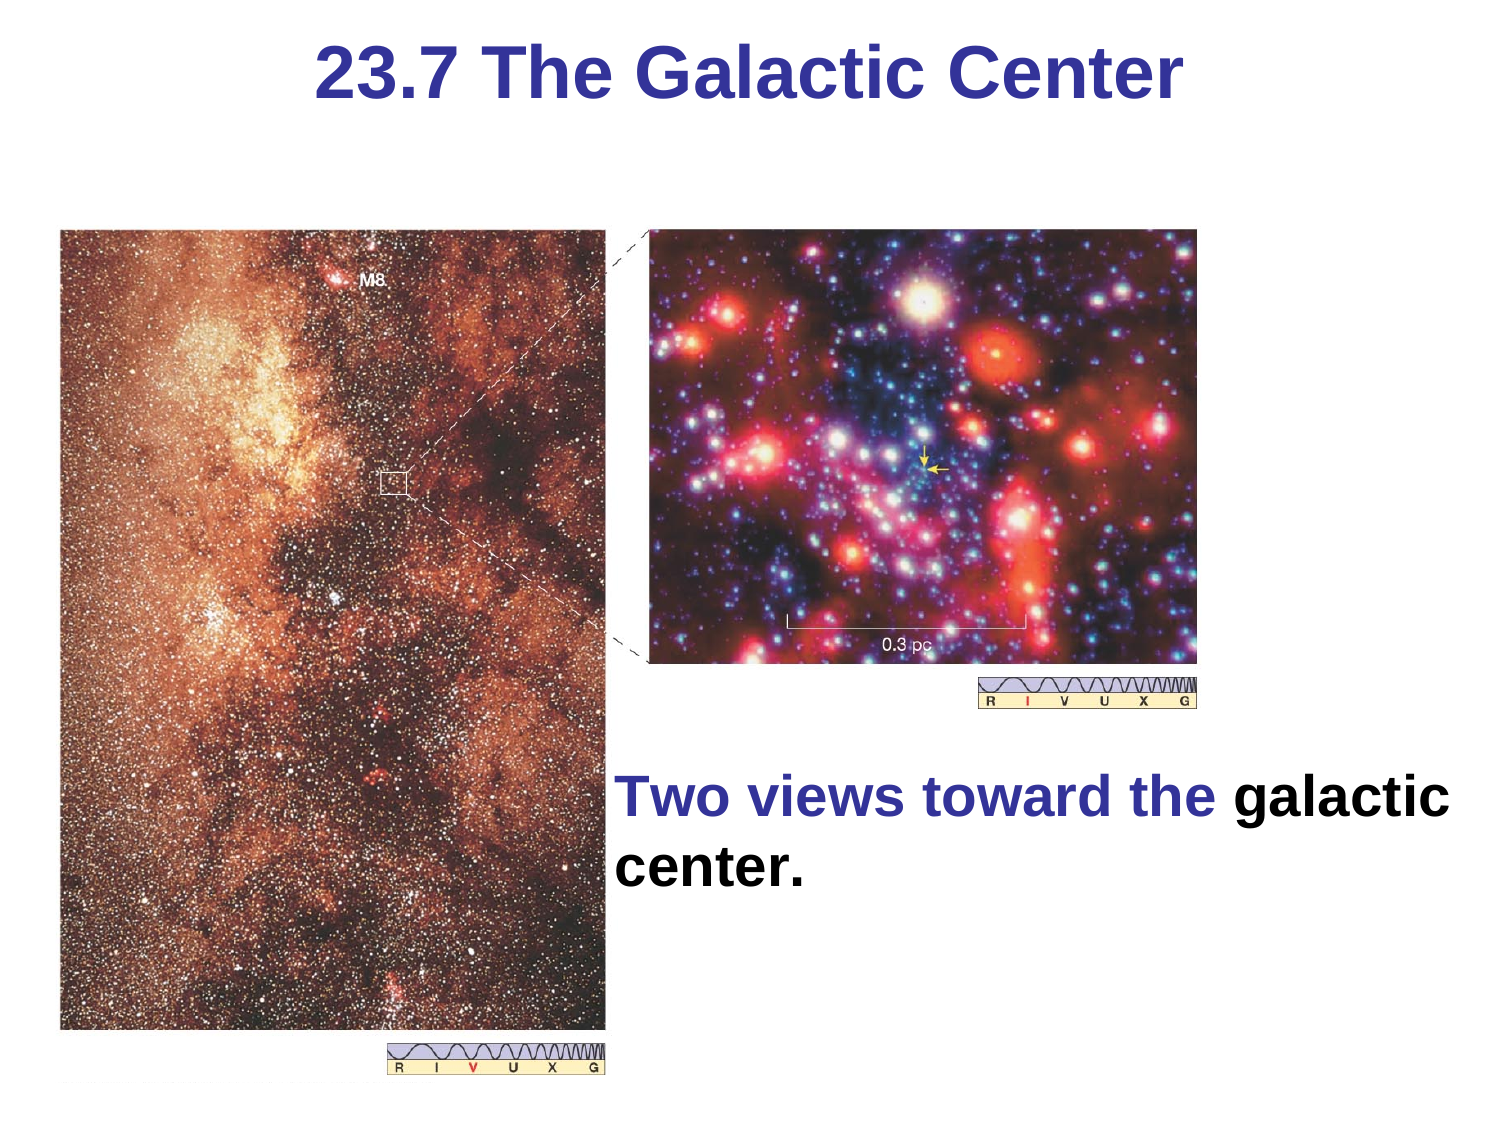

# 23.7 The Galactic Center
Two views toward the galactic center.